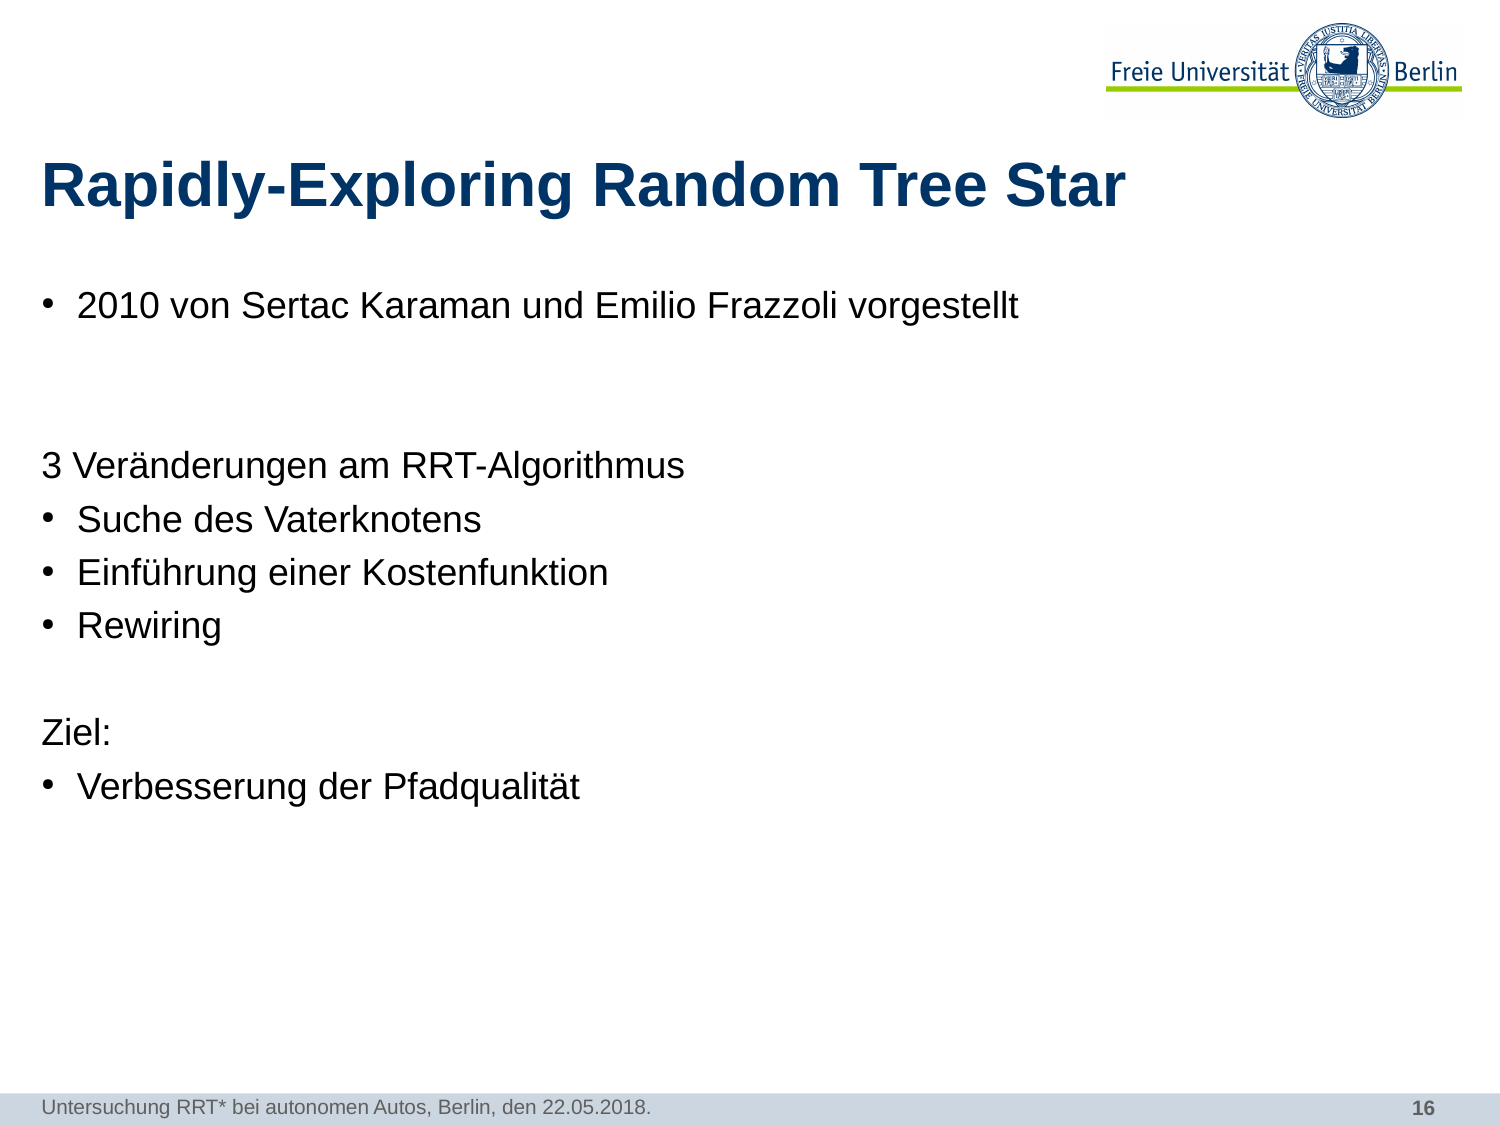

# Rapidly-Exploring Random Tree Star
2010 von Sertac Karaman und Emilio Frazzoli vorgestellt
3 Veränderungen am RRT-Algorithmus
Suche des Vaterknotens
Einführung einer Kostenfunktion
Rewiring
Ziel:
Verbesserung der Pfadqualität